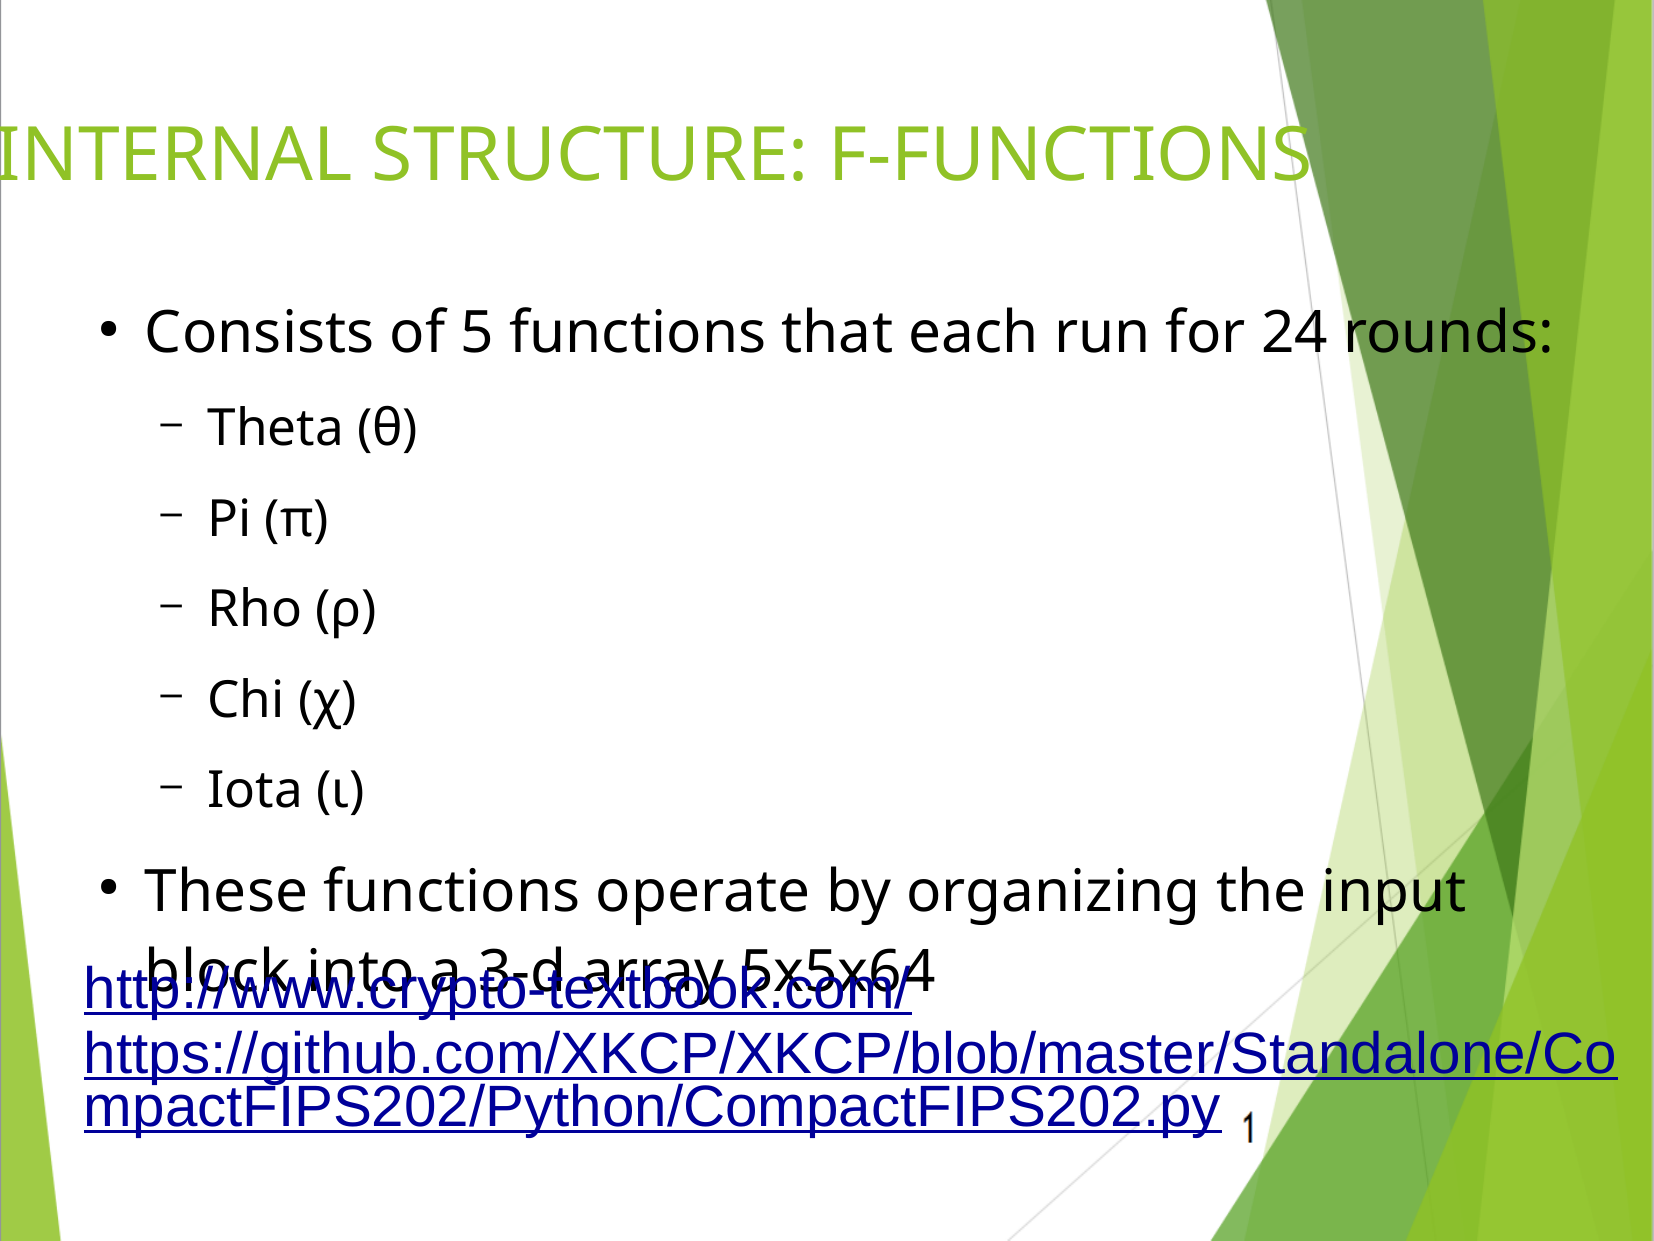

# INTERNAL STRUCTURE: F-FUNCTIONS
Consists of 5 functions that each run for 24 rounds:
Theta (θ)
Pi (π)
Rho (ρ)
Chi (χ)
Iota (ι)
These functions operate by organizing the input block into a 3-d array 5x5x64
http://www.crypto-textbook.com/
https://github.com/XKCP/XKCP/blob/master/Standalone/CompactFIPS202/Python/CompactFIPS202.py